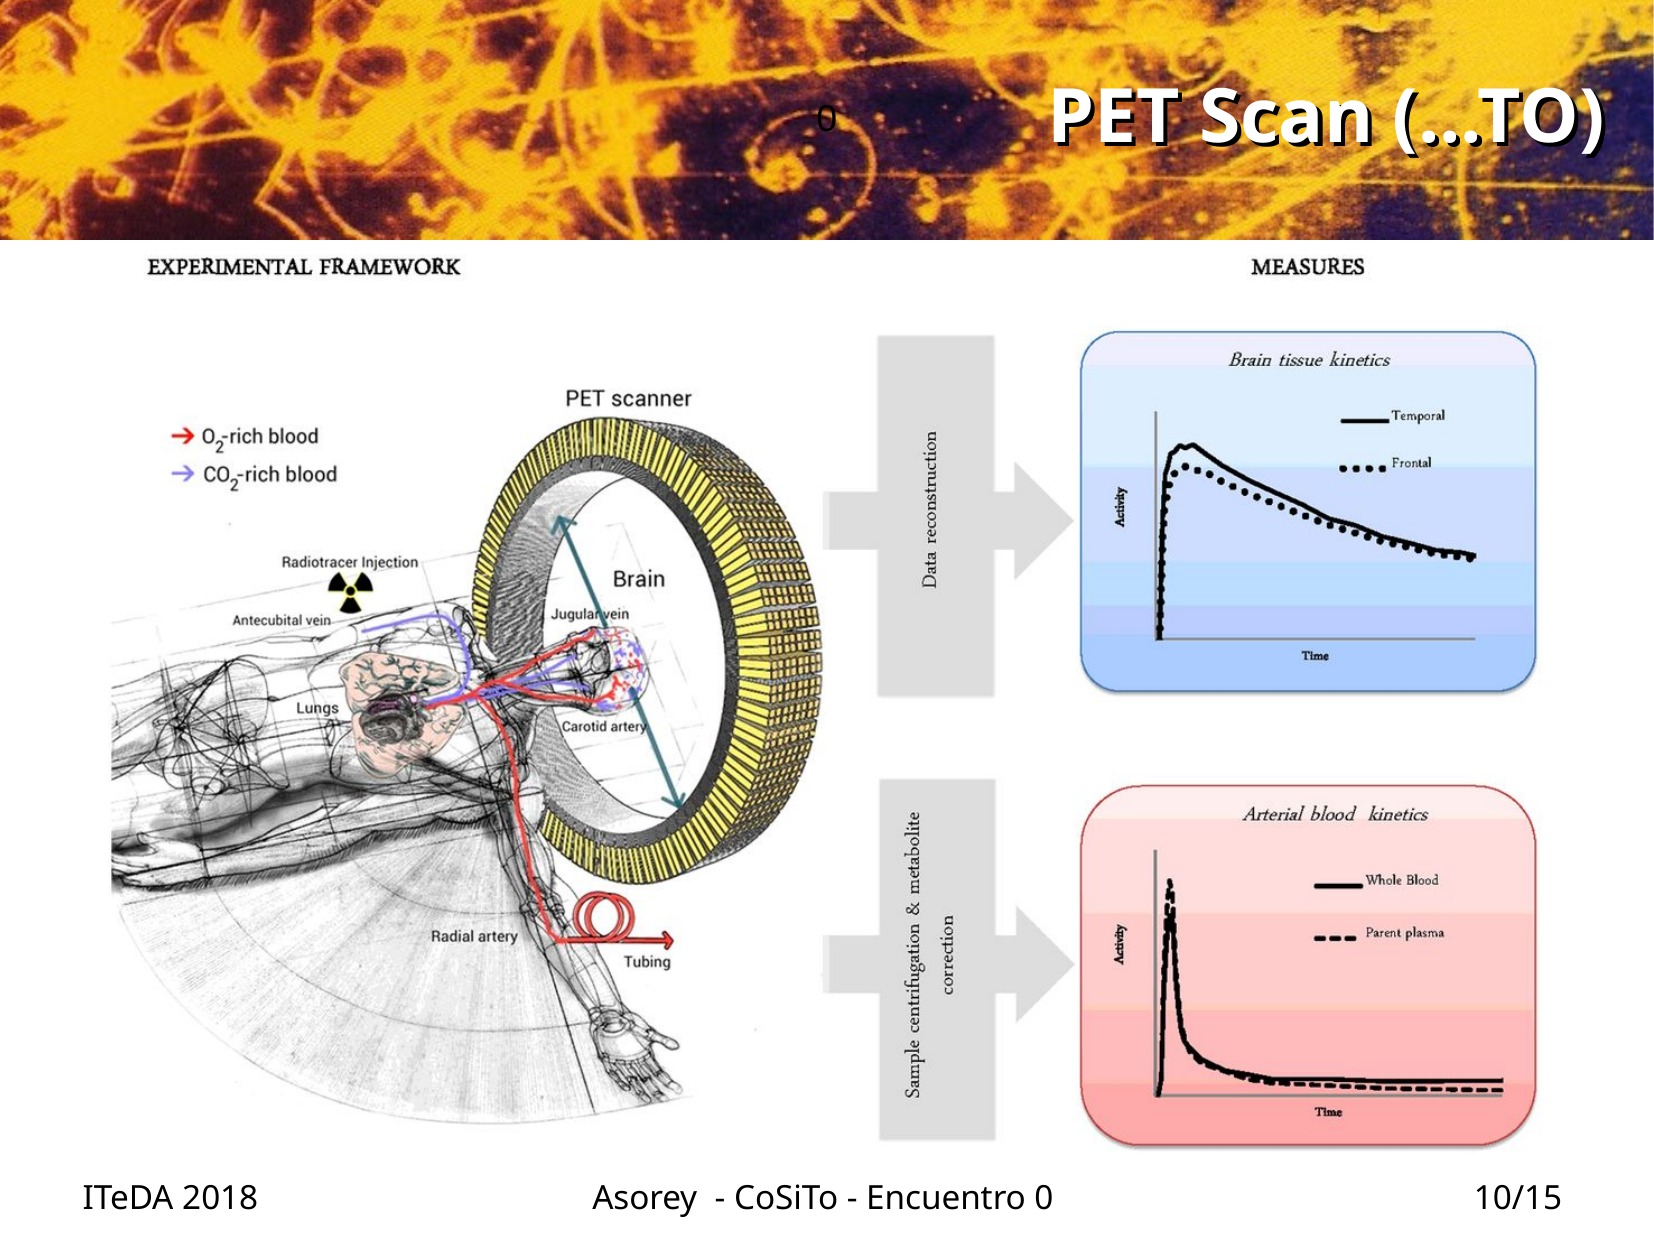

# PET Scan (...TO)
ITeDA 2018
Asorey - CoSiTo - Encuentro 0
10